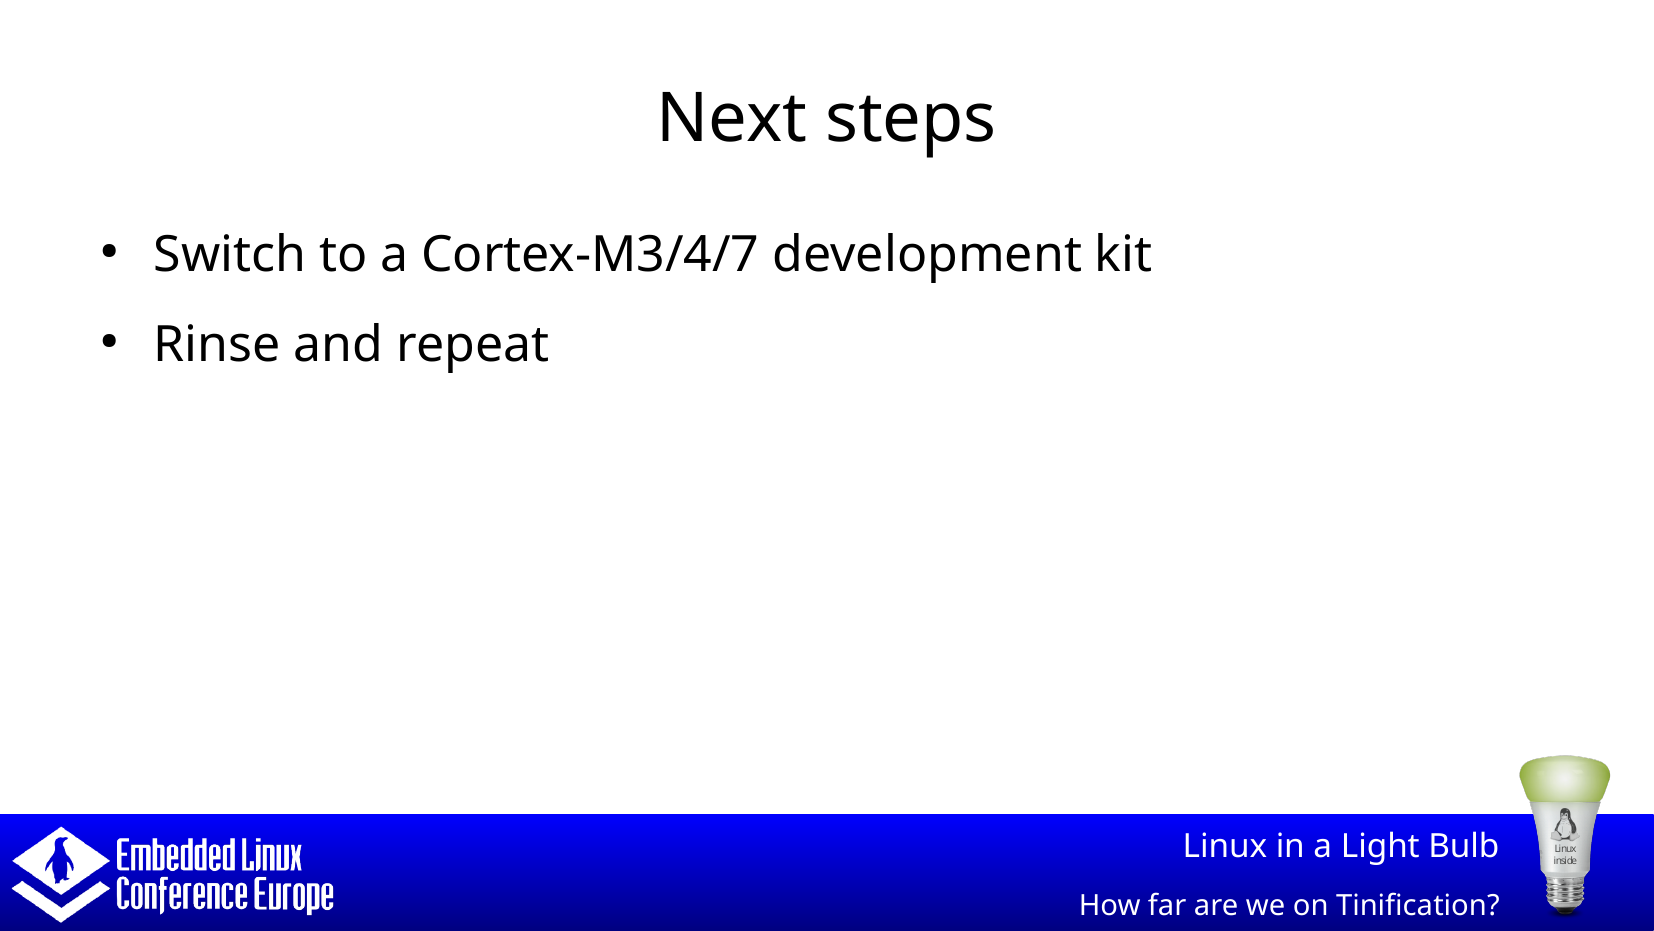

# Next steps
Switch to a Cortex-M3/4/7 development kit
Rinse and repeat
Linux in a Light Bulb